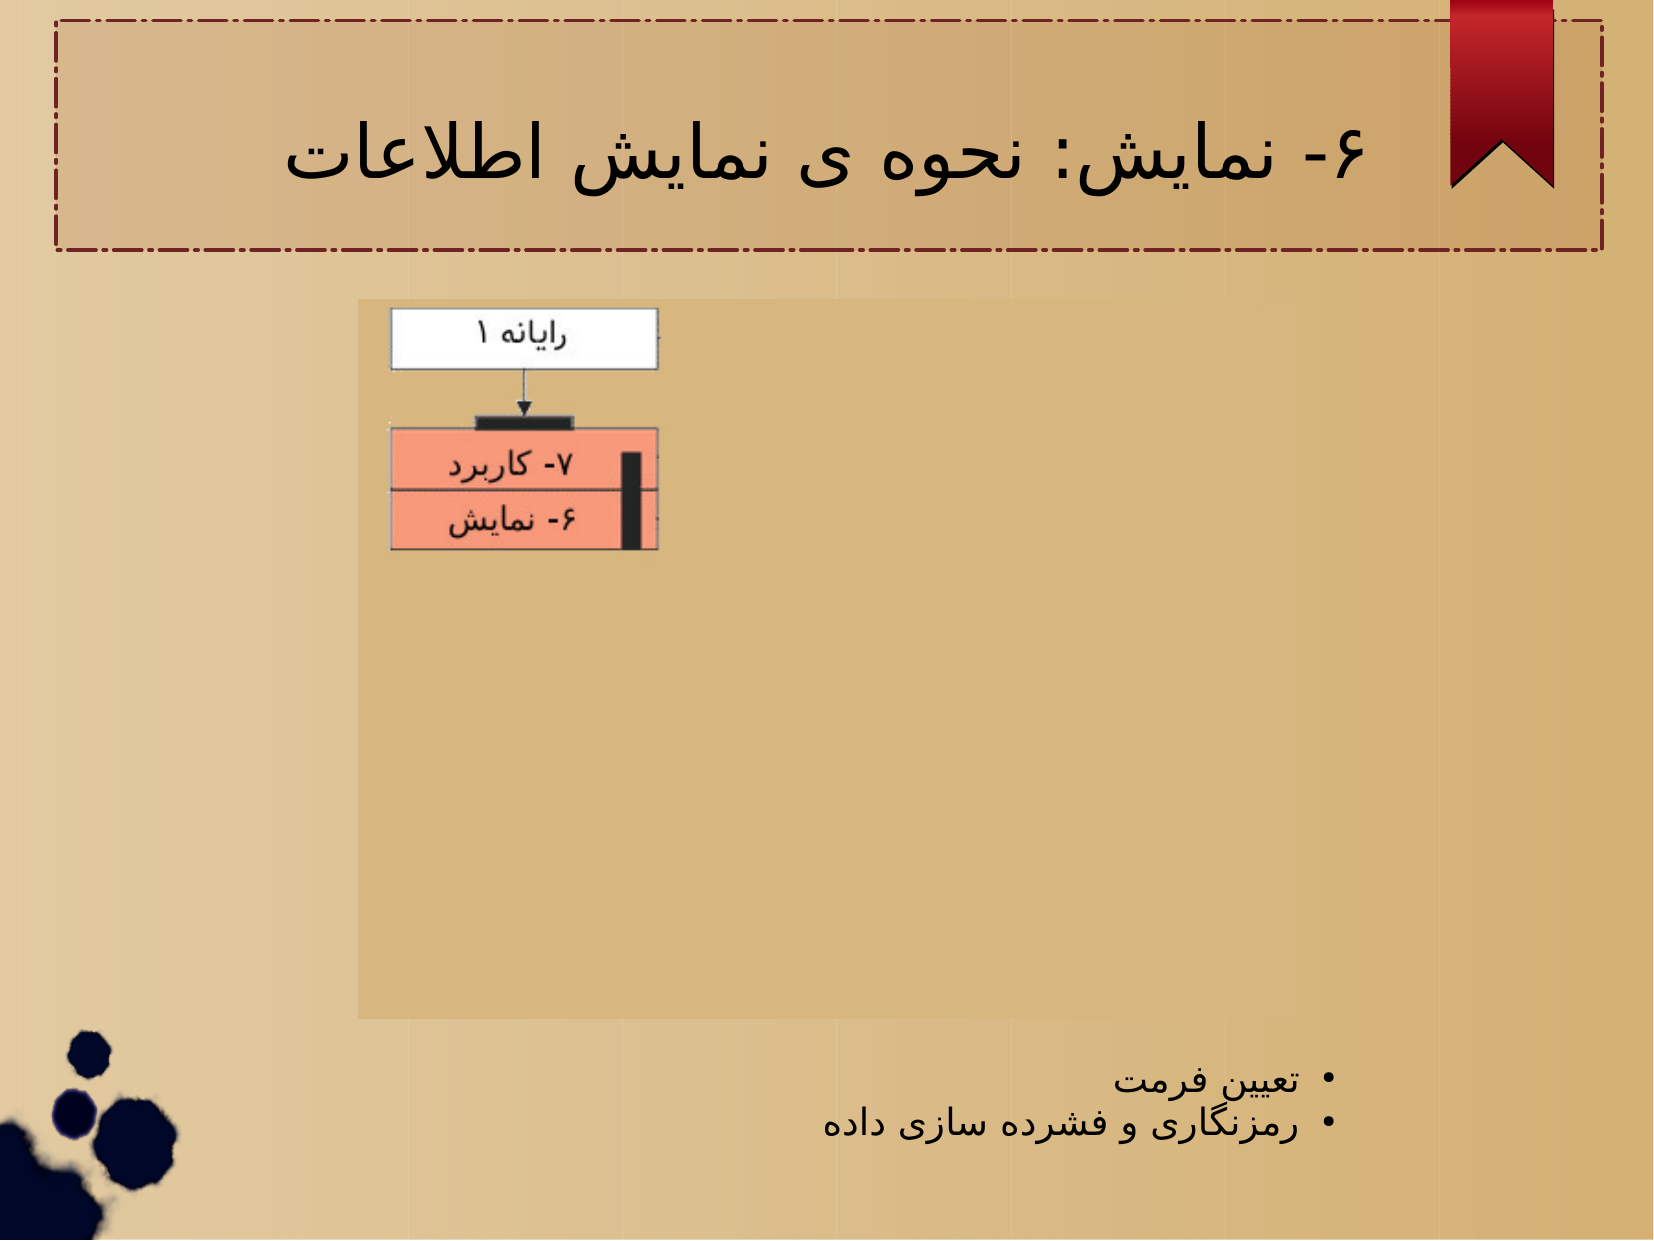

# ۶- نمایش: نحوه ی نمایش اطلاعات
تعیین فرمت
رمزنگاری و فشرده سازی داده